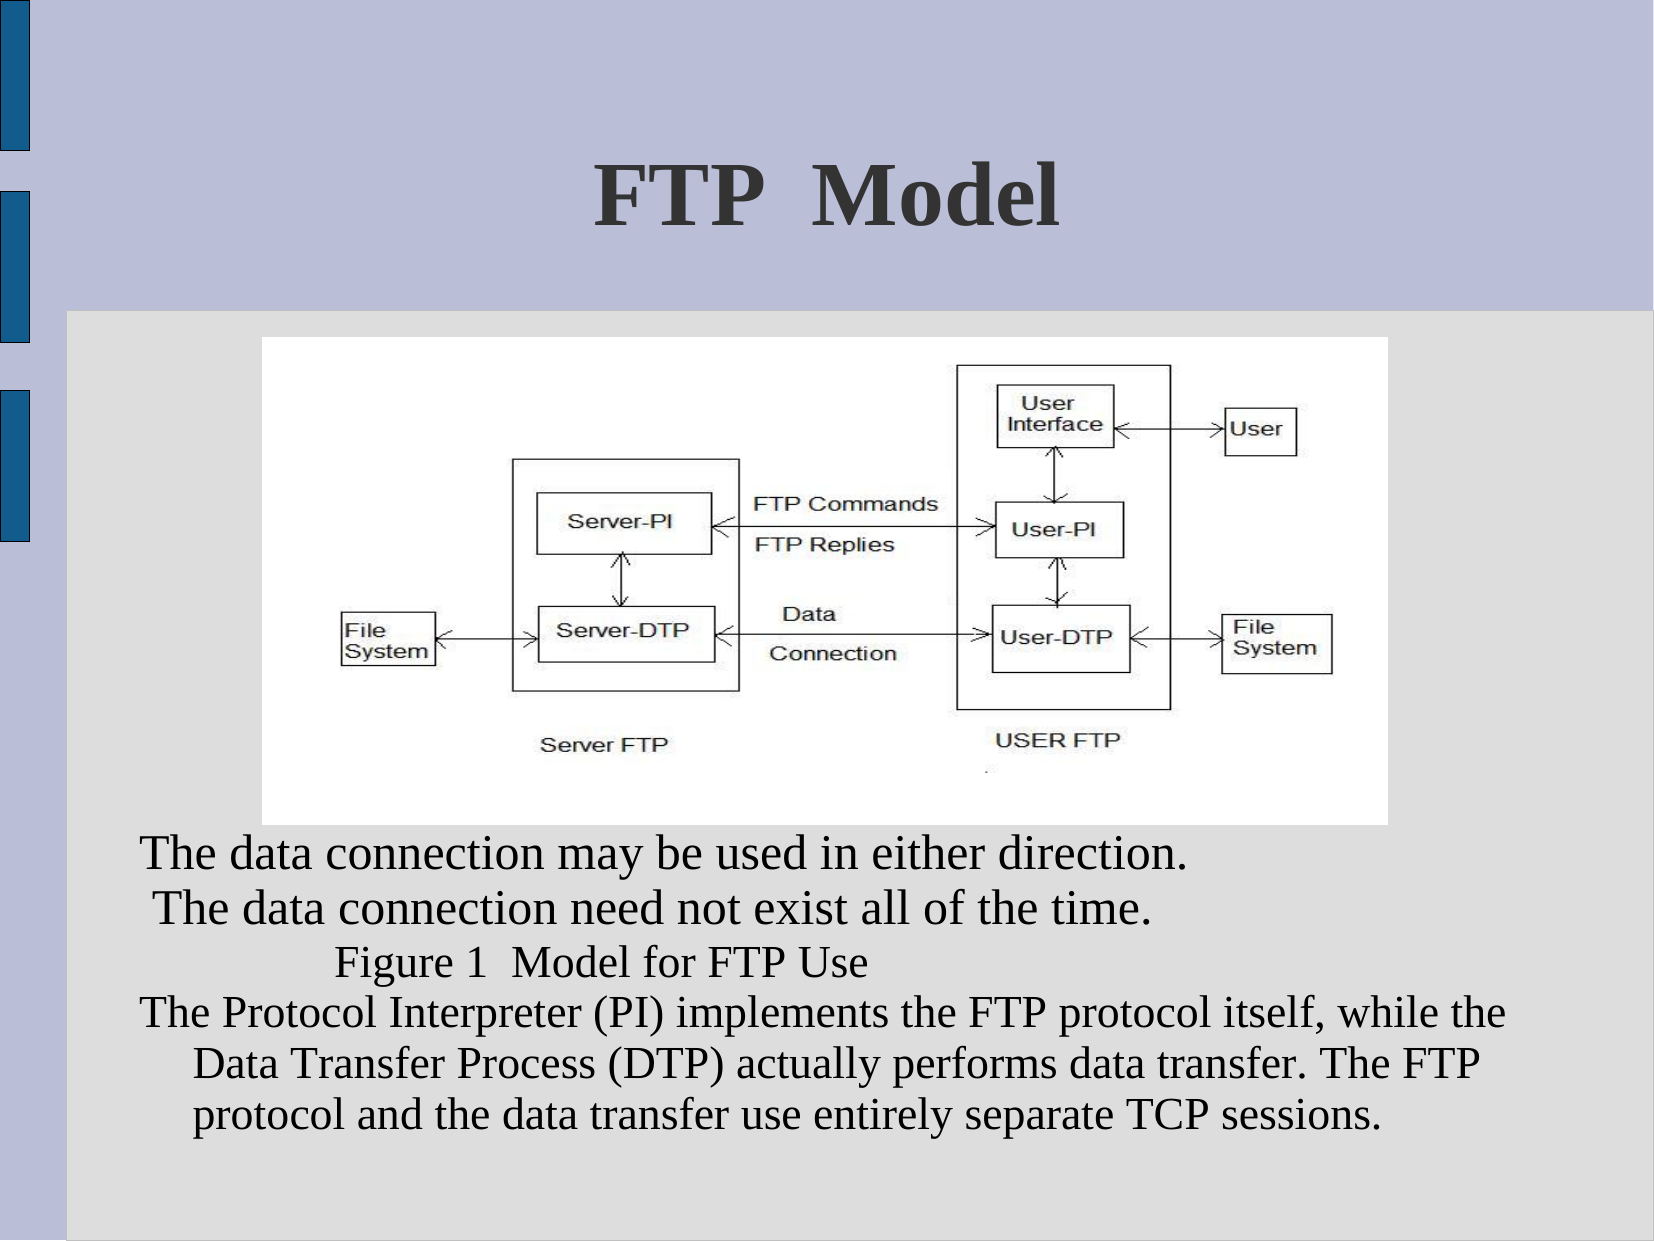

# FTP Model
The data connection may be used in either direction.
 The data connection need not exist all of the time.
 Figure 1 Model for FTP Use
The Protocol Interpreter (PI) implements the FTP protocol itself, while the Data Transfer Process (DTP) actually performs data transfer. The FTP protocol and the data transfer use entirely separate TCP sessions.